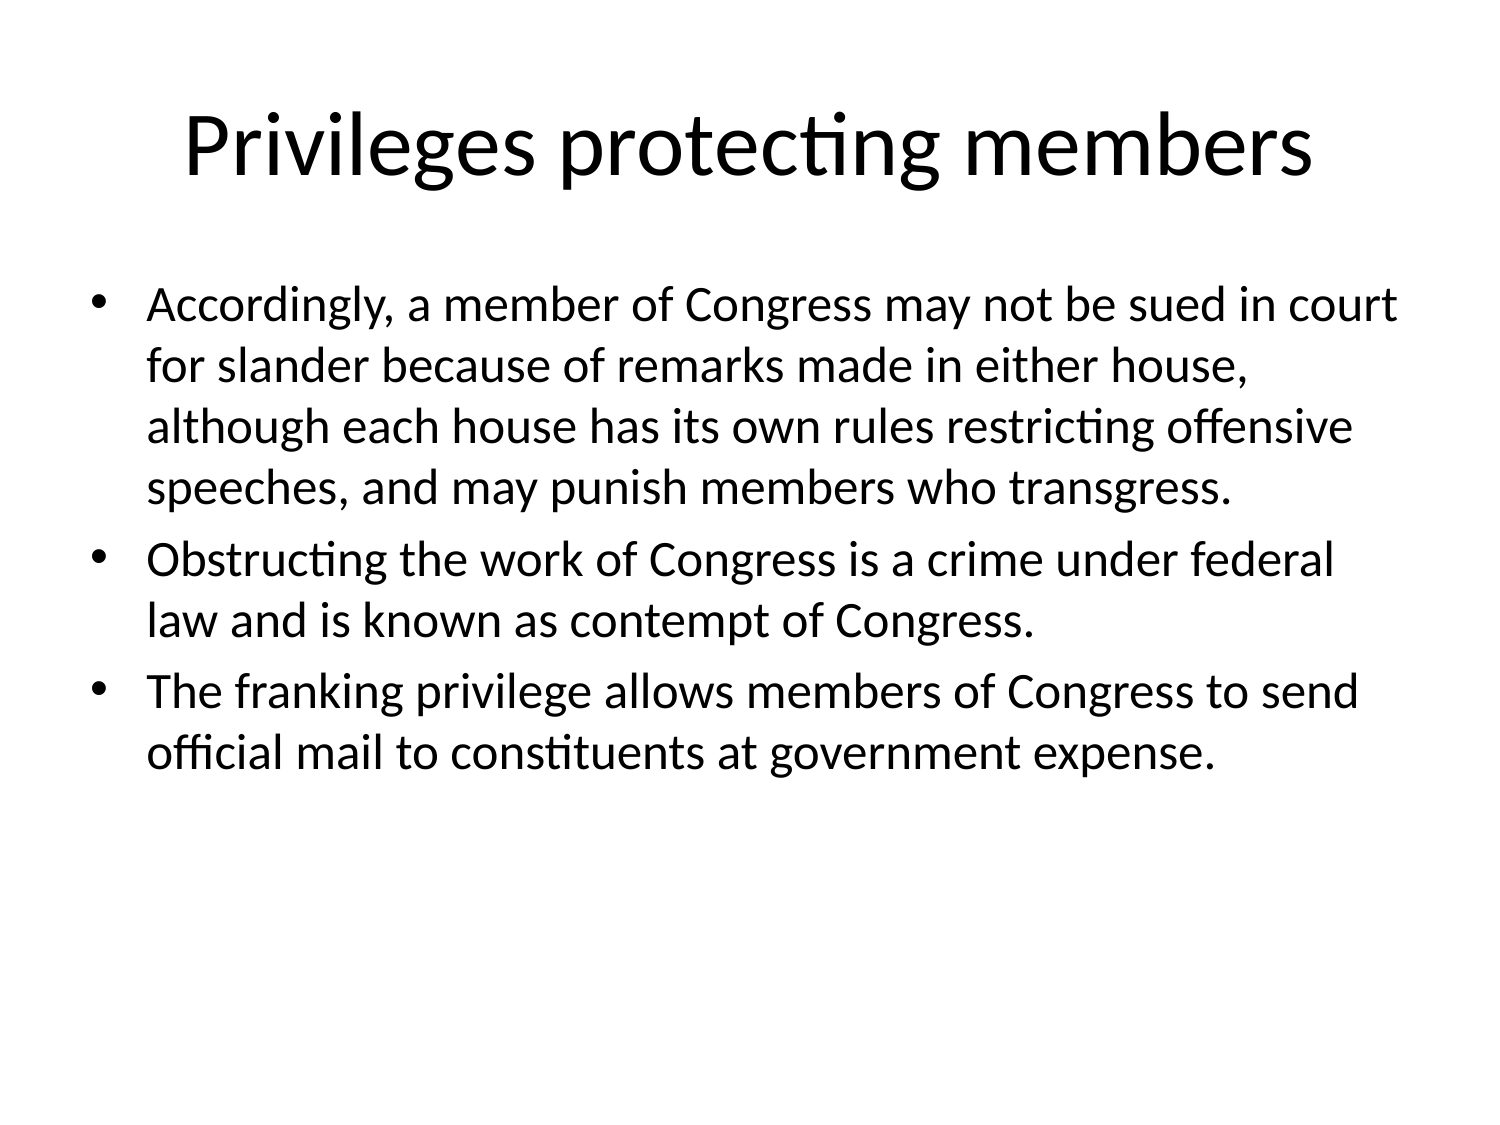

# Privileges protecting members
Accordingly, a member of Congress may not be sued in court for slander because of remarks made in either house, although each house has its own rules restricting offensive speeches, and may punish members who transgress.
Obstructing the work of Congress is a crime under federal law and is known as contempt of Congress.
The franking privilege allows members of Congress to send official mail to constituents at government expense.